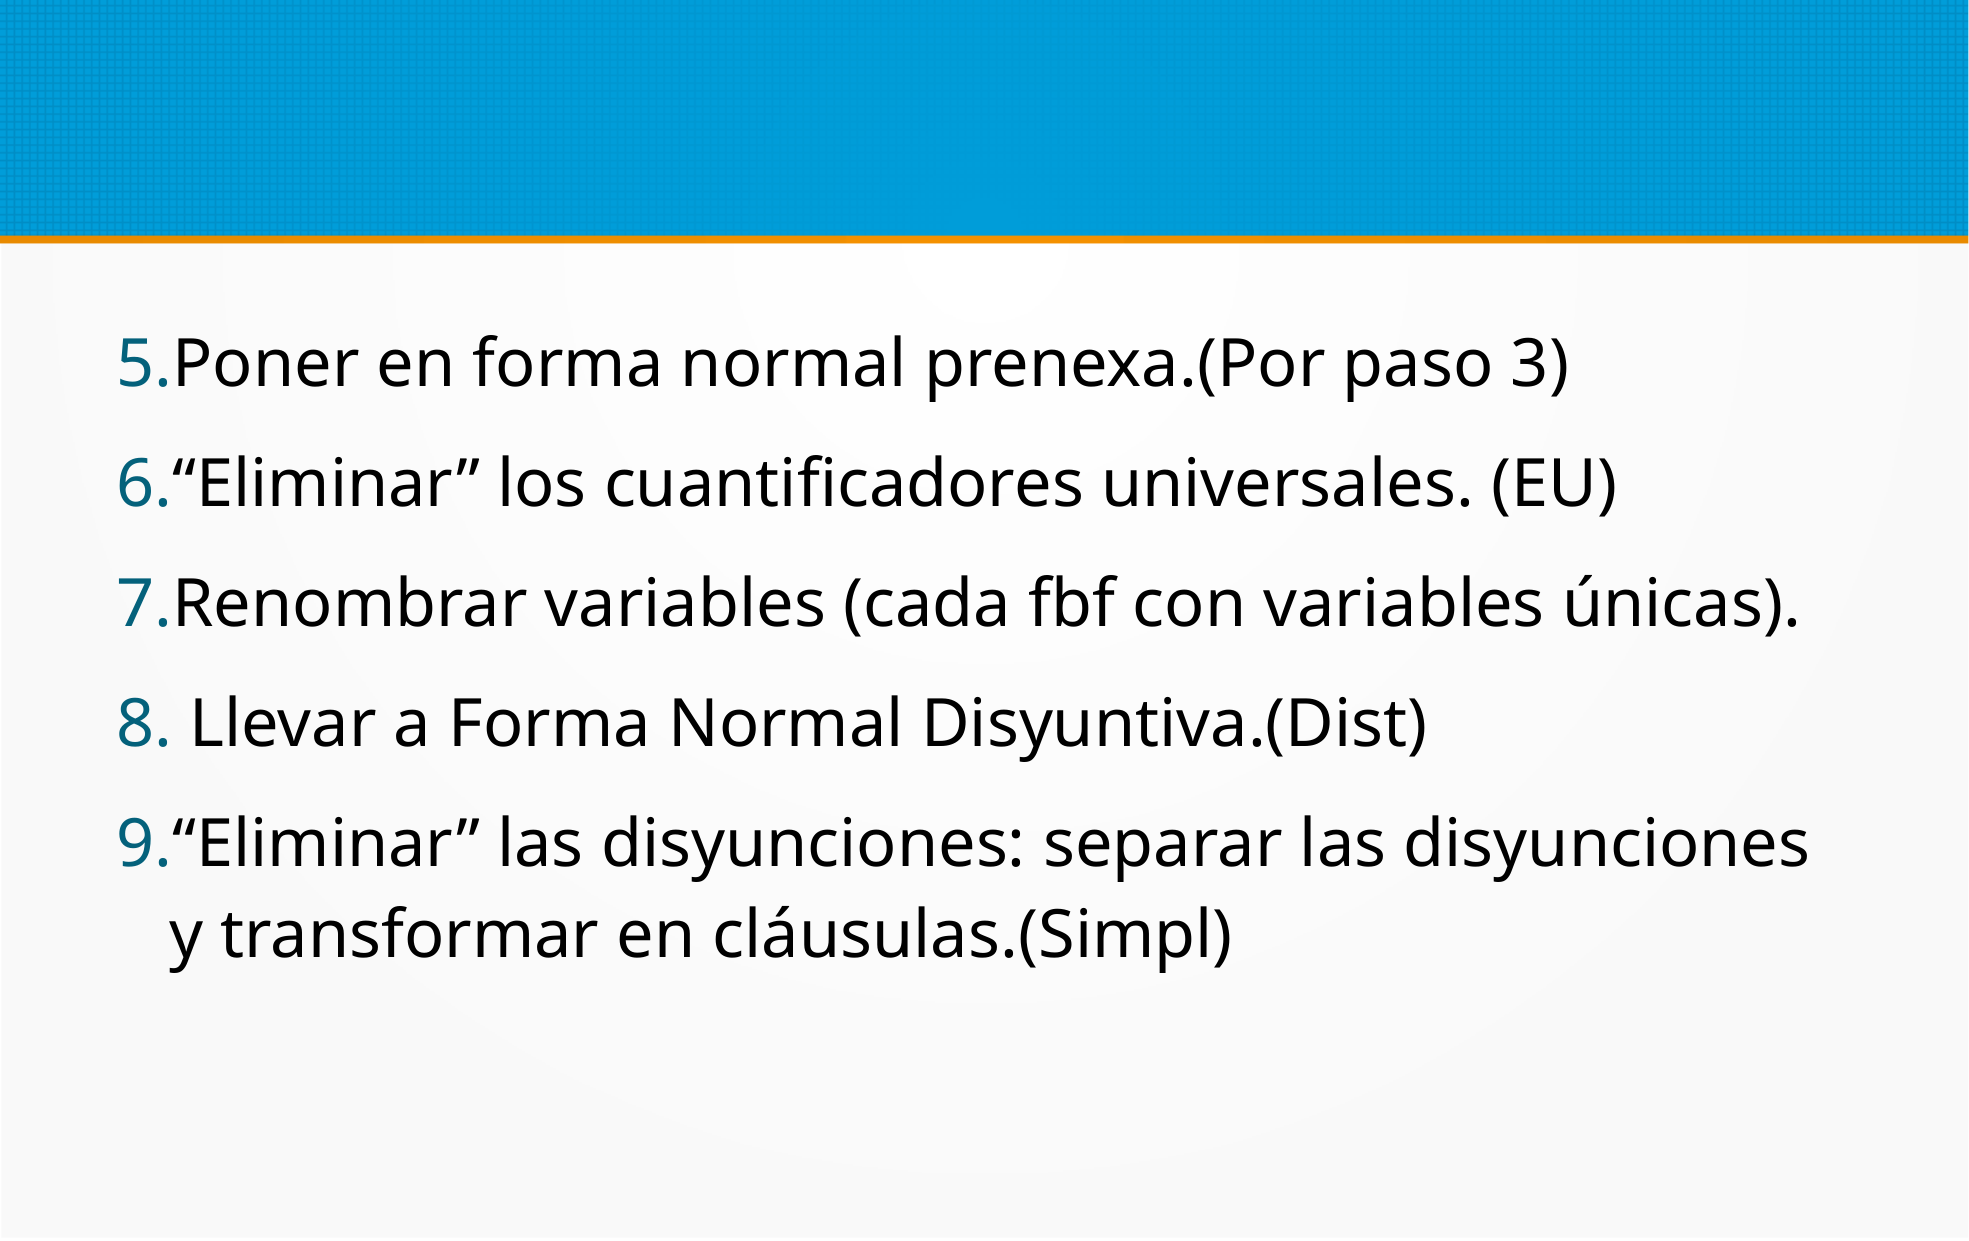

#
Poner en forma normal prenexa.(Por paso 3)
“Eliminar” los cuantificadores universales. (EU)
Renombrar variables (cada fbf con variables únicas).
 Llevar a Forma Normal Disyuntiva.(Dist)
“Eliminar” las disyunciones: separar las disyunciones y transformar en cláusulas.(Simpl)